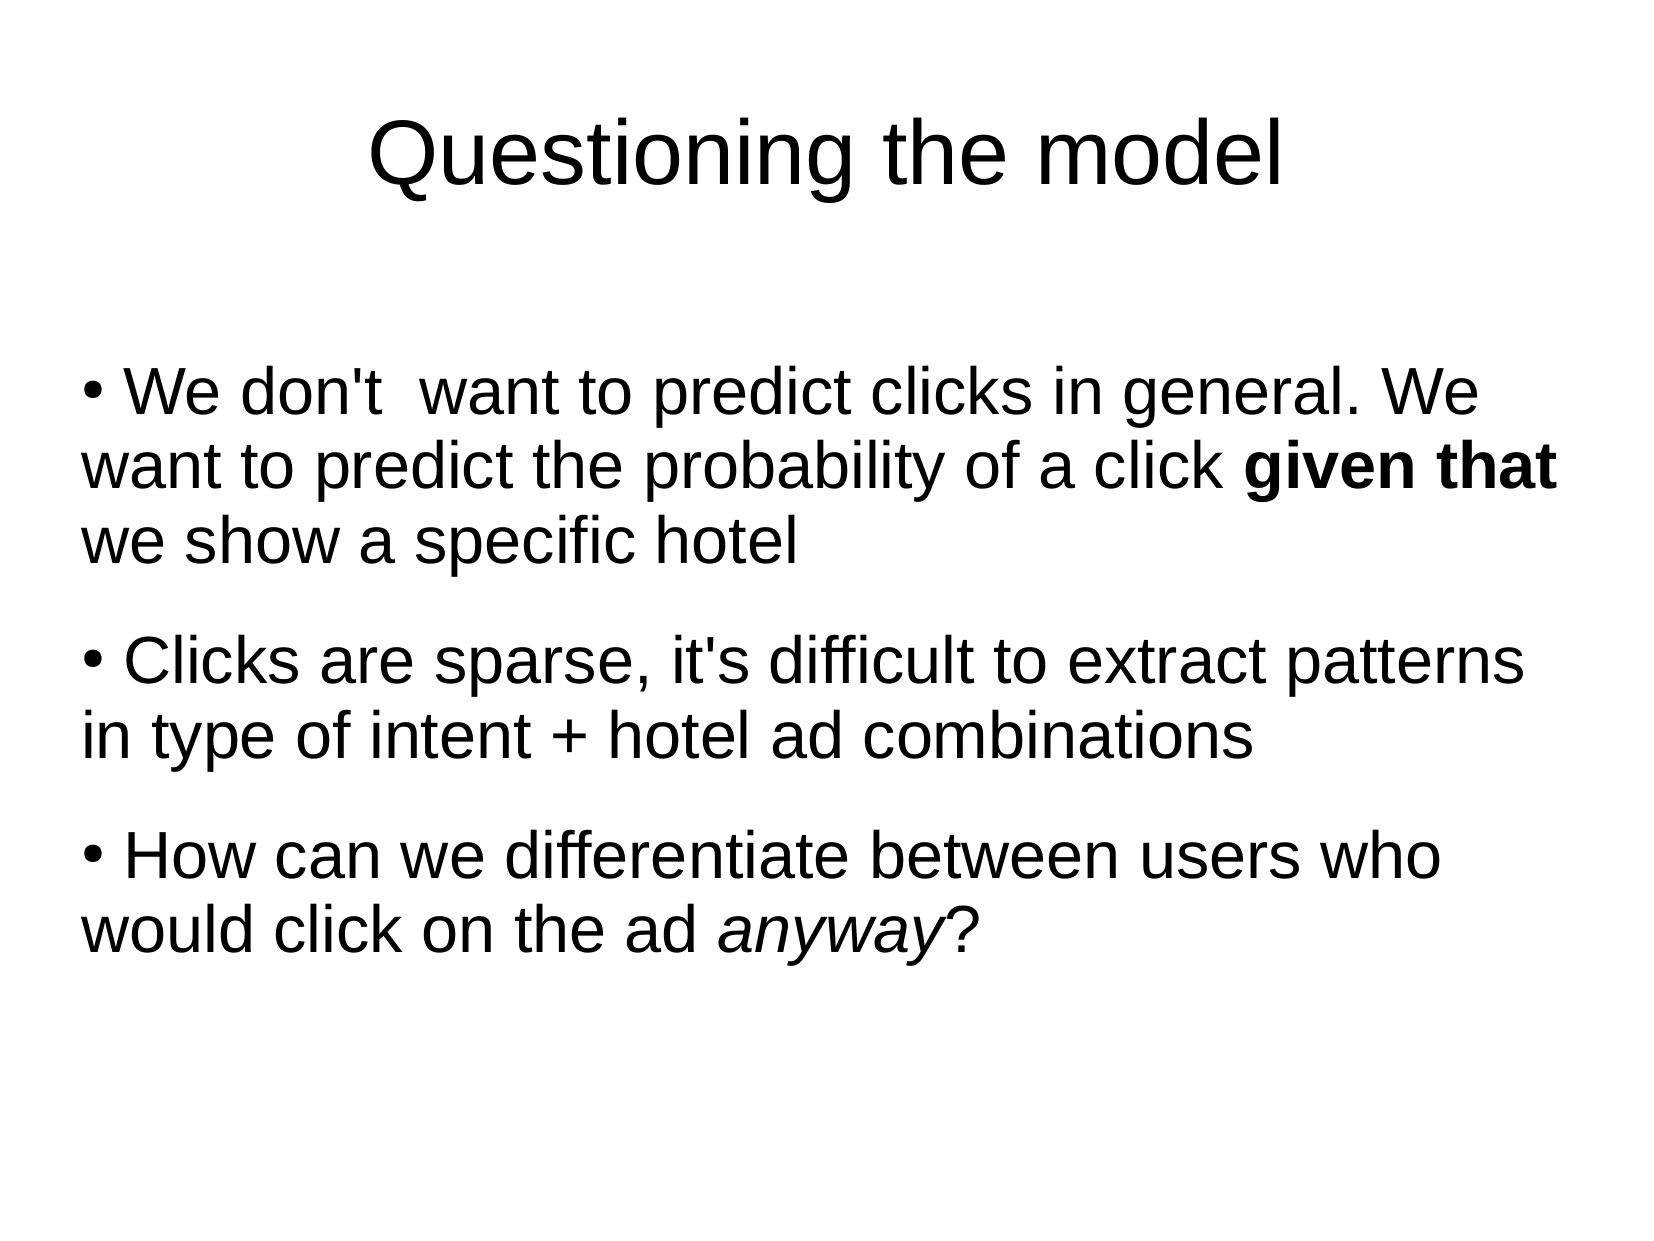

# Questioning the model
 We don't want to predict clicks in general. We want to predict the probability of a click given that we show a specific hotel
 Clicks are sparse, it's difficult to extract patterns in type of intent + hotel ad combinations
 How can we differentiate between users who would click on the ad anyway?